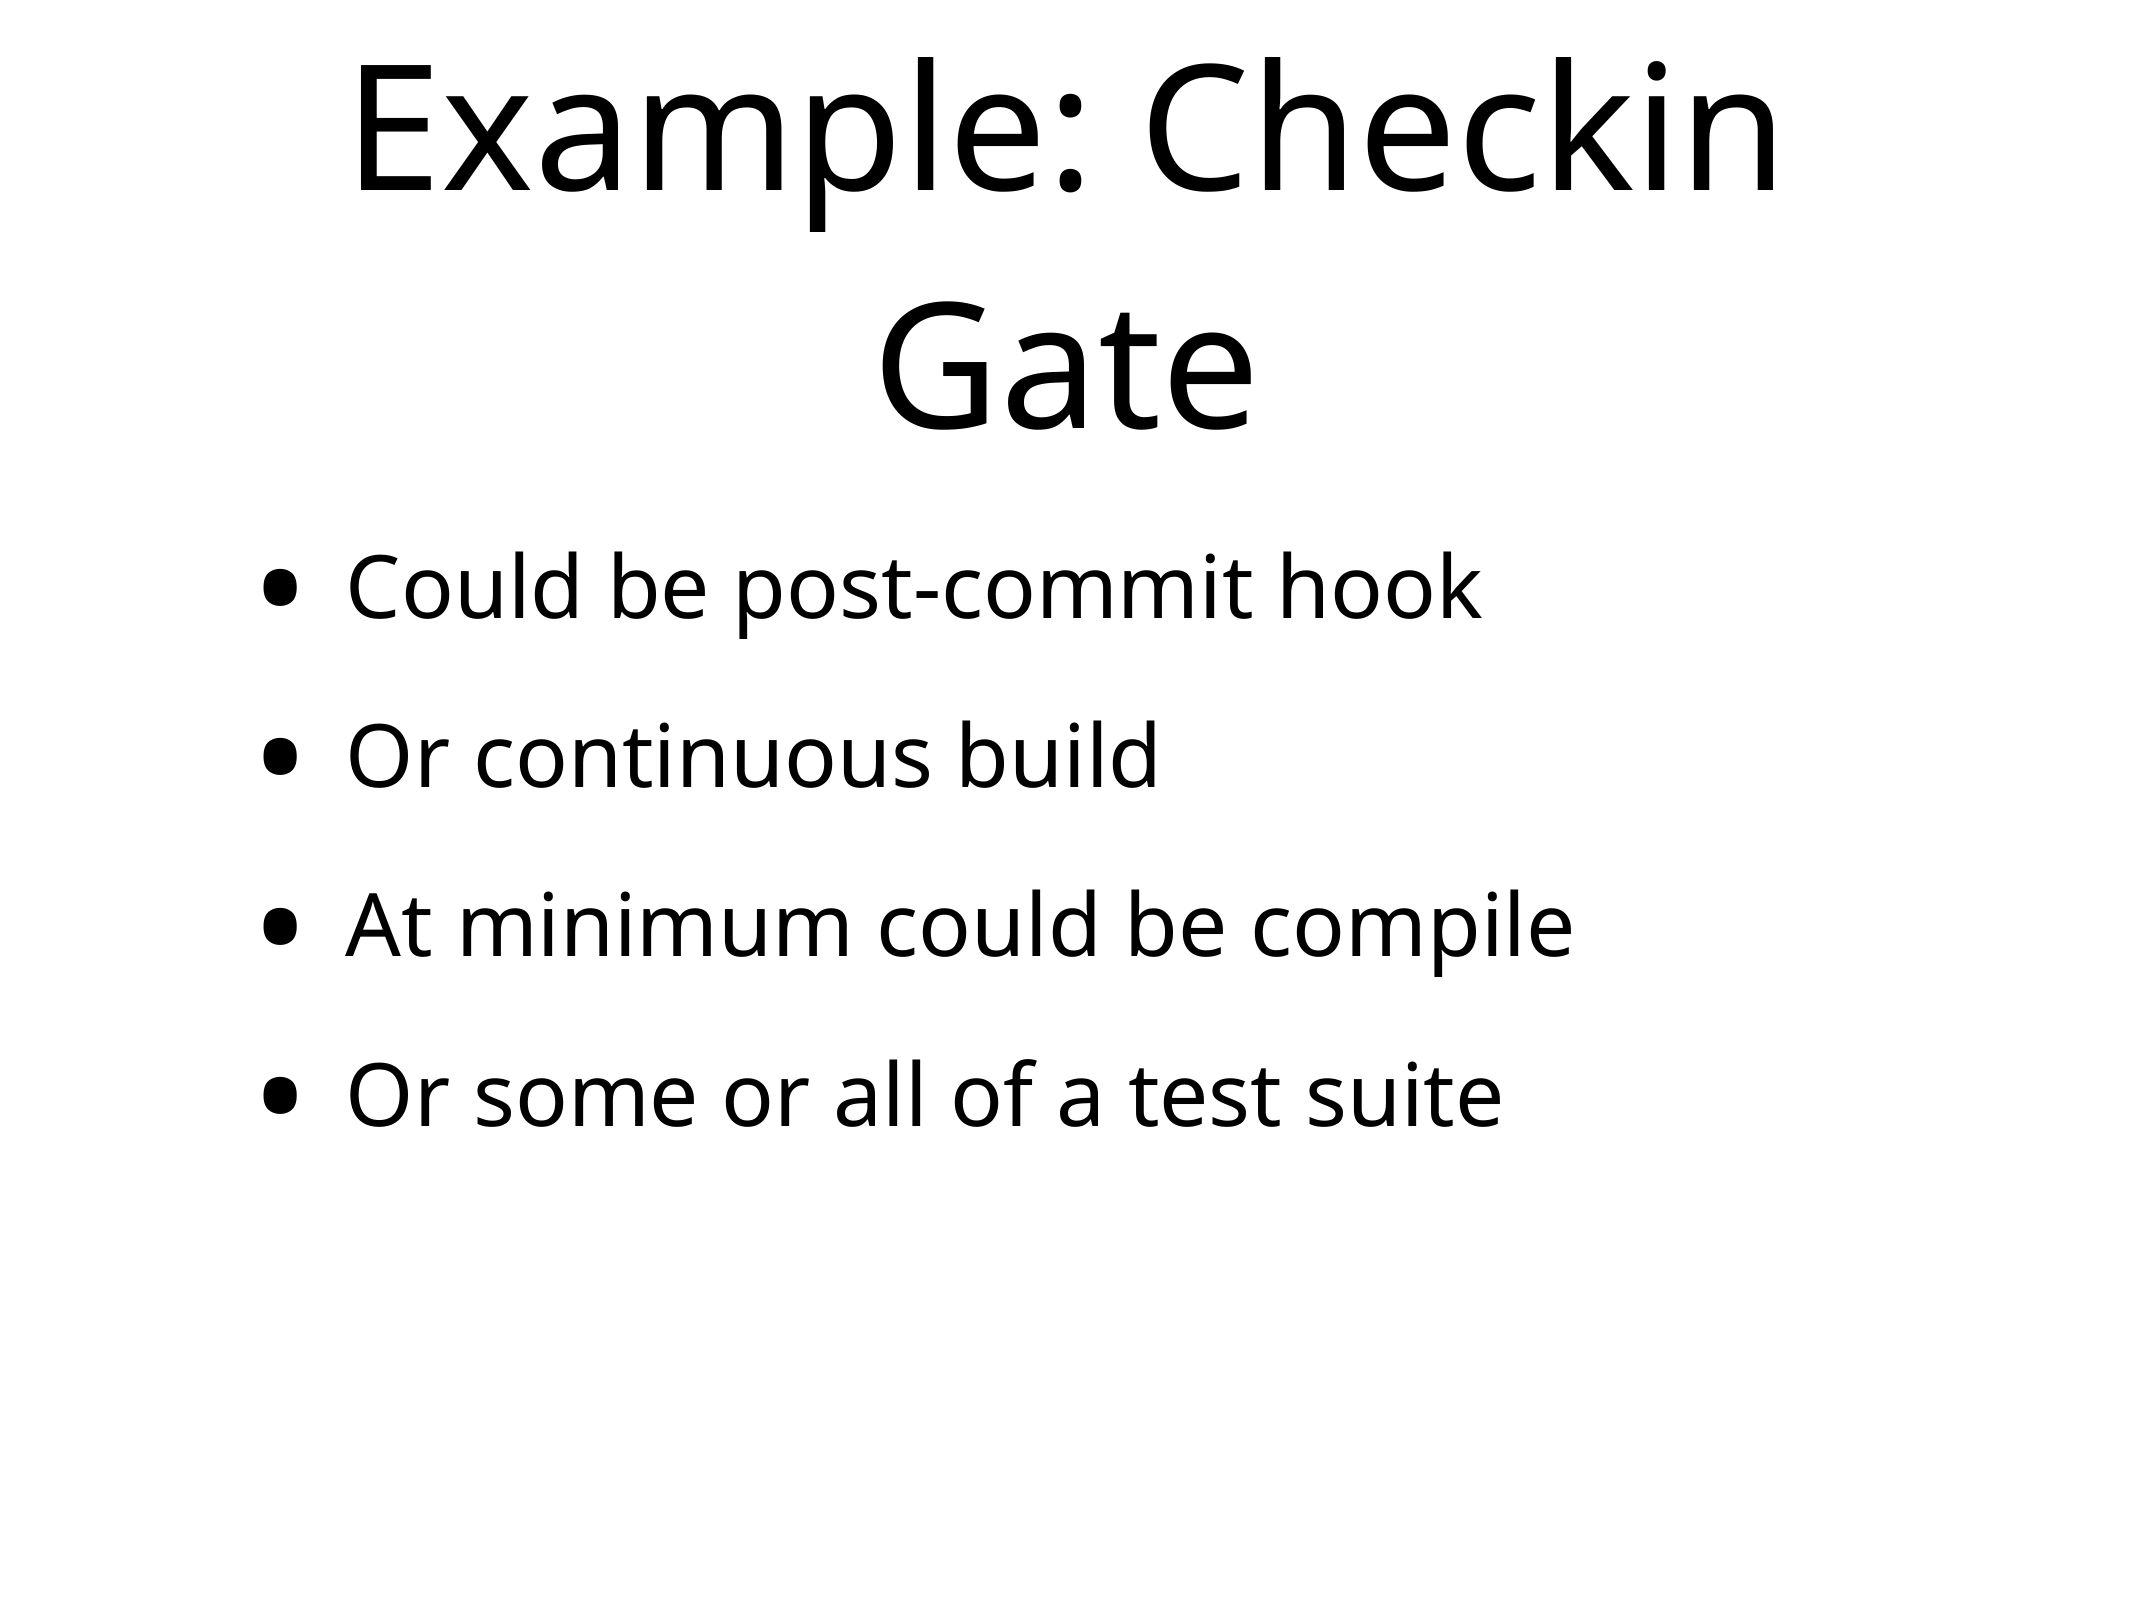

# Example: Checkin Gate
Could be post-commit hook
Or continuous build
At minimum could be compile
Or some or all of a test suite